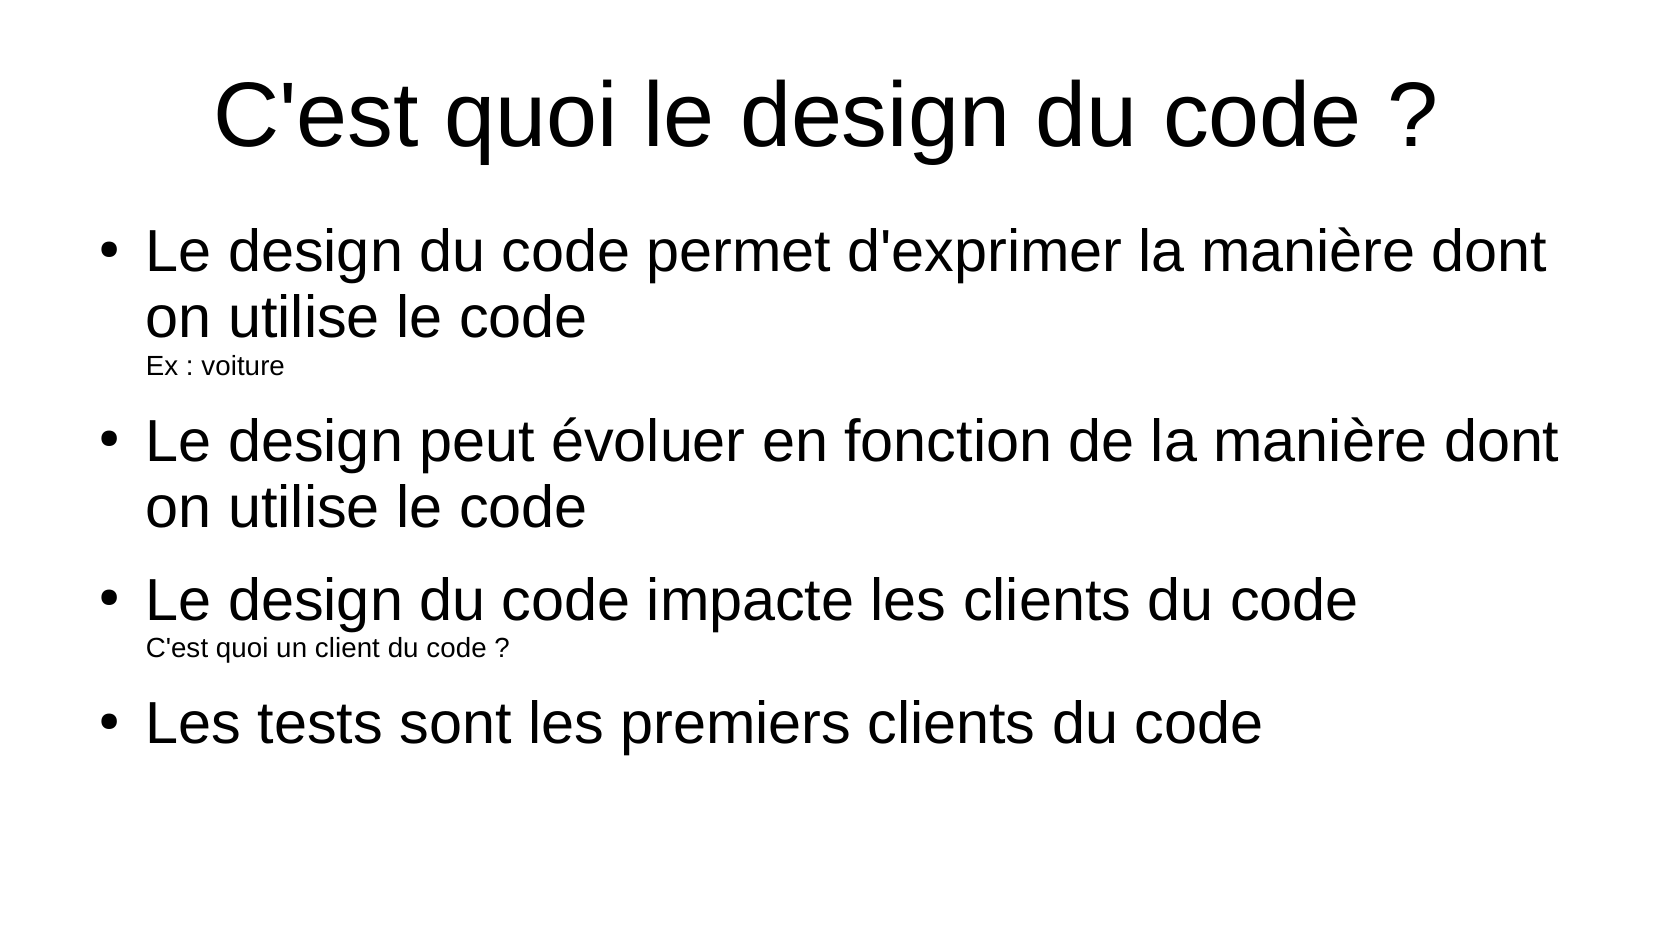

# C'est quoi le design du code ?
Le design du code permet d'exprimer la manière dont on utilise le code
Ex : voiture
Le design peut évoluer en fonction de la manière dont on utilise le code
Le design du code impacte les clients du code
C'est quoi un client du code ?
Les tests sont les premiers clients du code